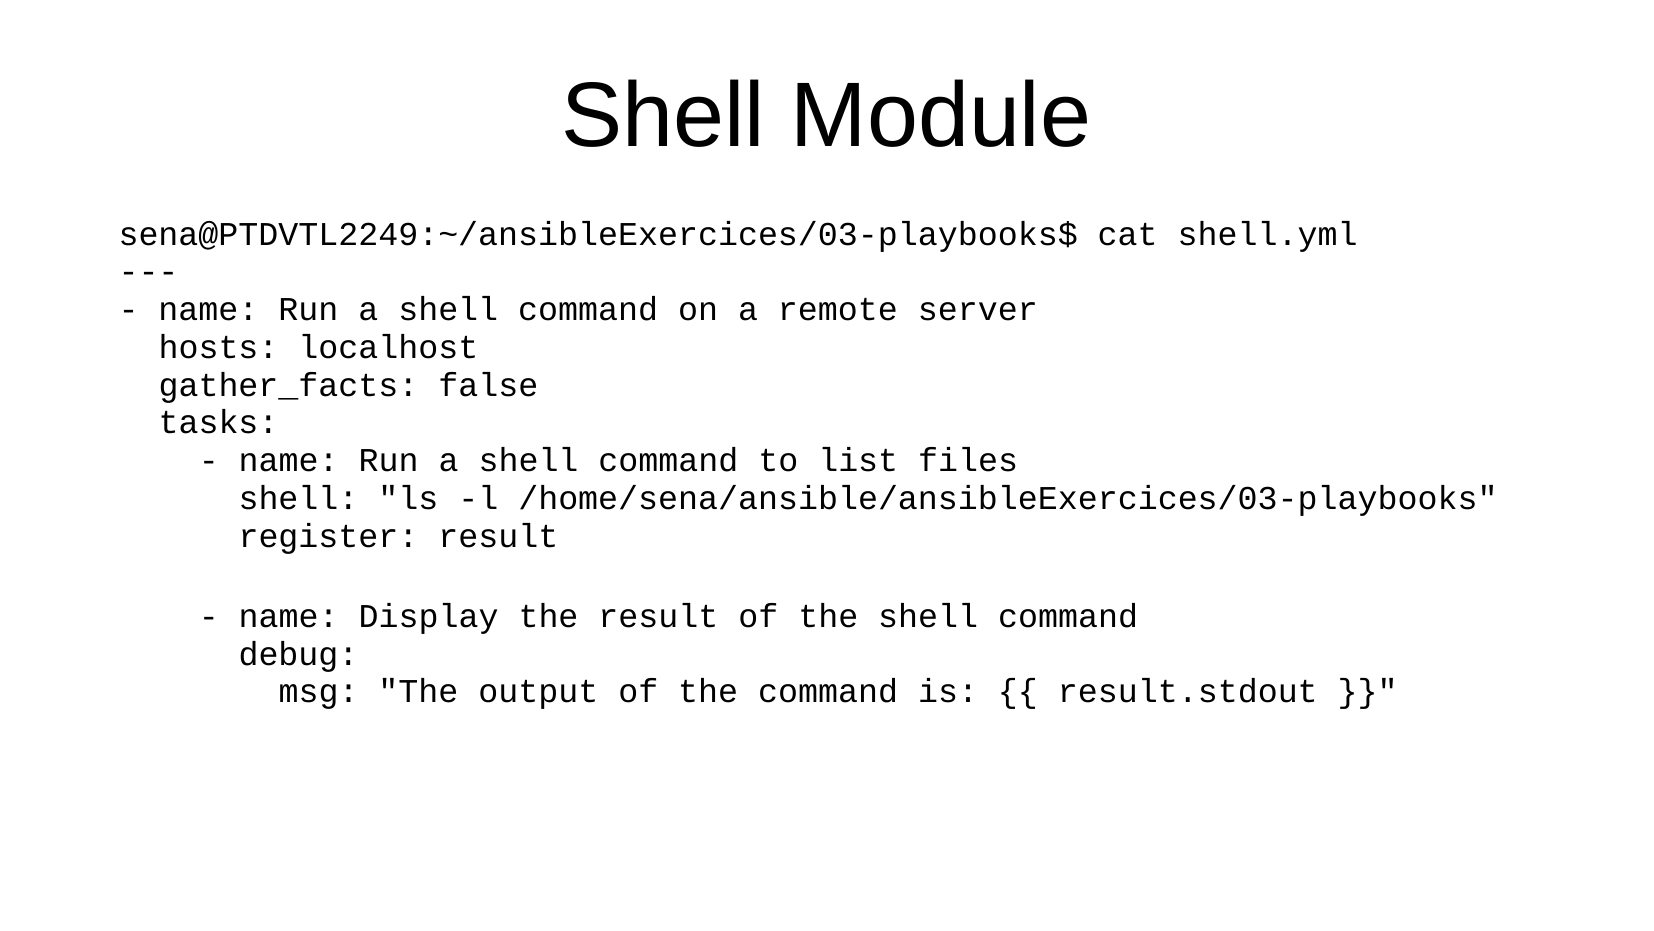

# Shell Module
sena@PTDVTL2249:~/ansibleExercices/03-playbooks$ cat shell.yml
---
- name: Run a shell command on a remote server
 hosts: localhost
 gather_facts: false
 tasks:
 - name: Run a shell command to list files
 shell: "ls -l /home/sena/ansible/ansibleExercices/03-playbooks"
 register: result
 - name: Display the result of the shell command
 debug:
 msg: "The output of the command is: {{ result.stdout }}"